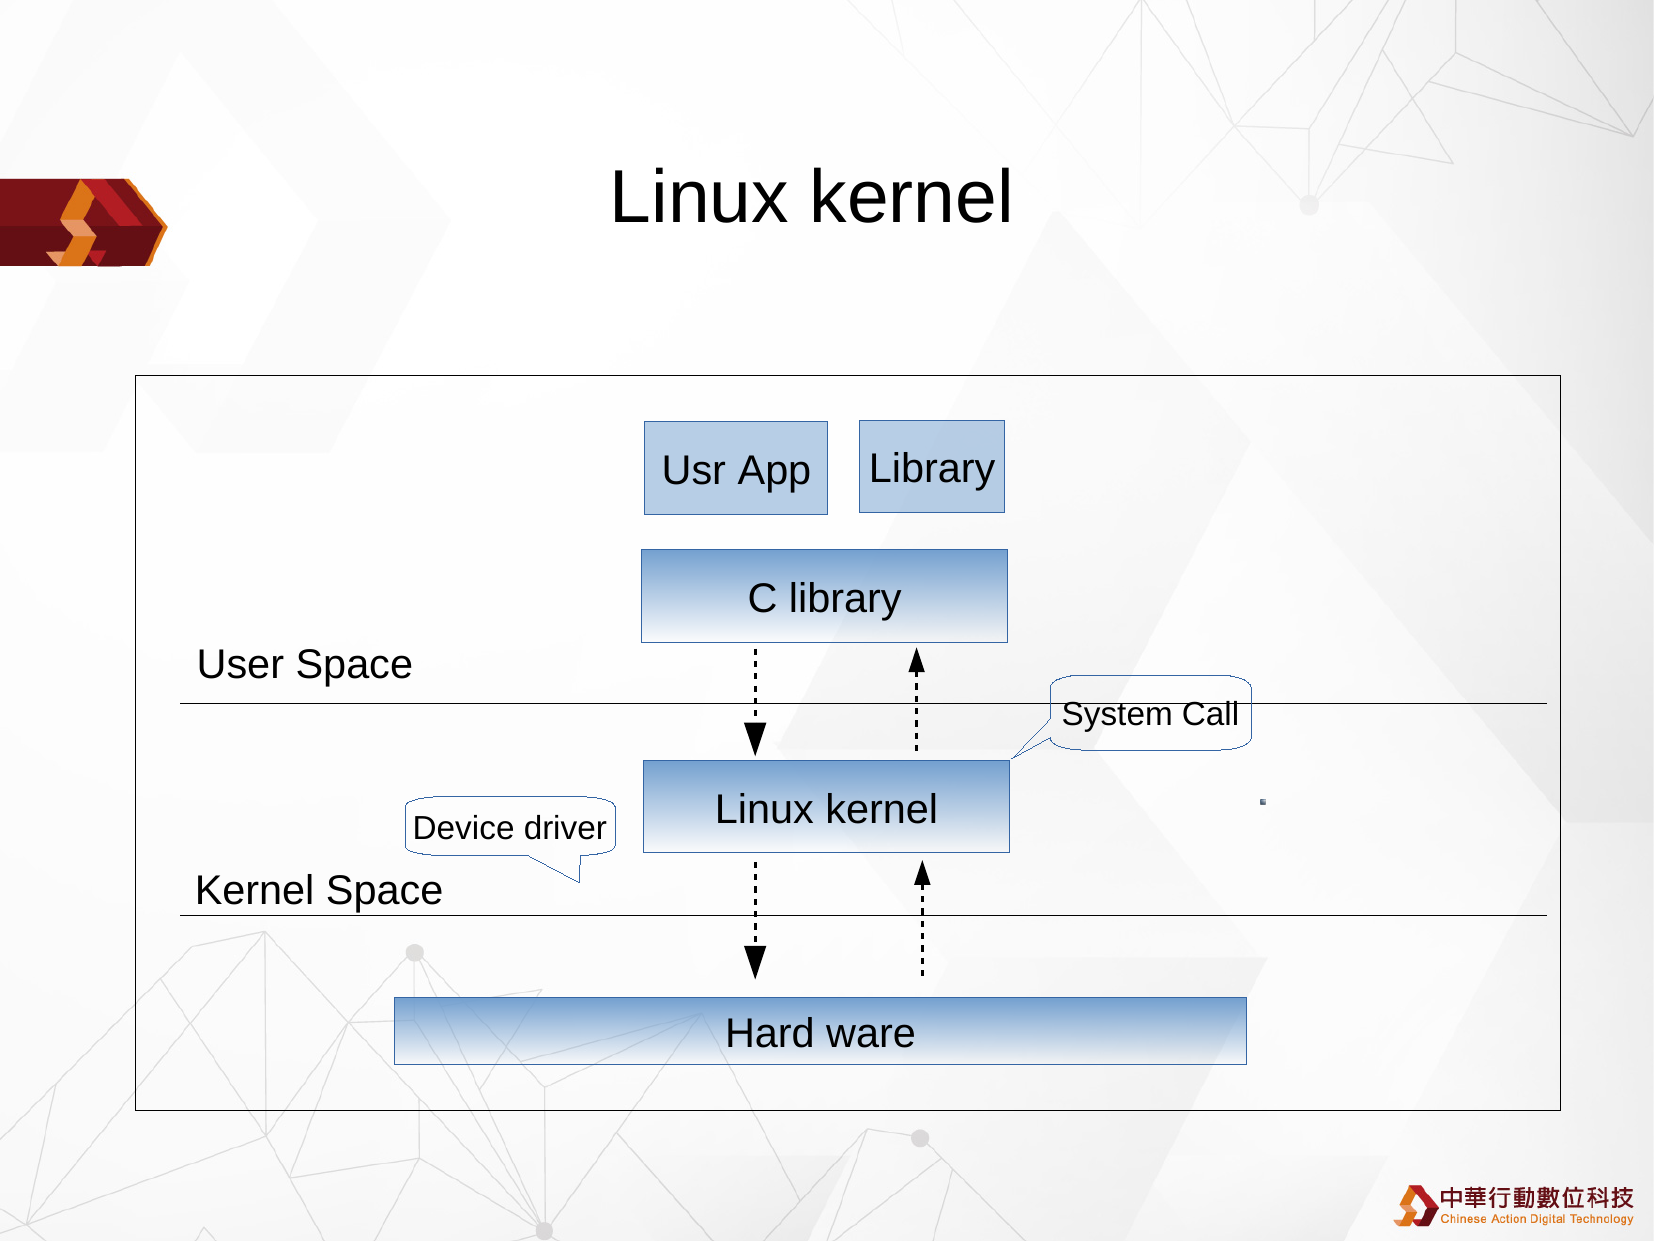

# Linux kernel
Library
Usr App
C library
User Space
System Call
Linux kernel
Device driver
Kernel Space
Hard ware